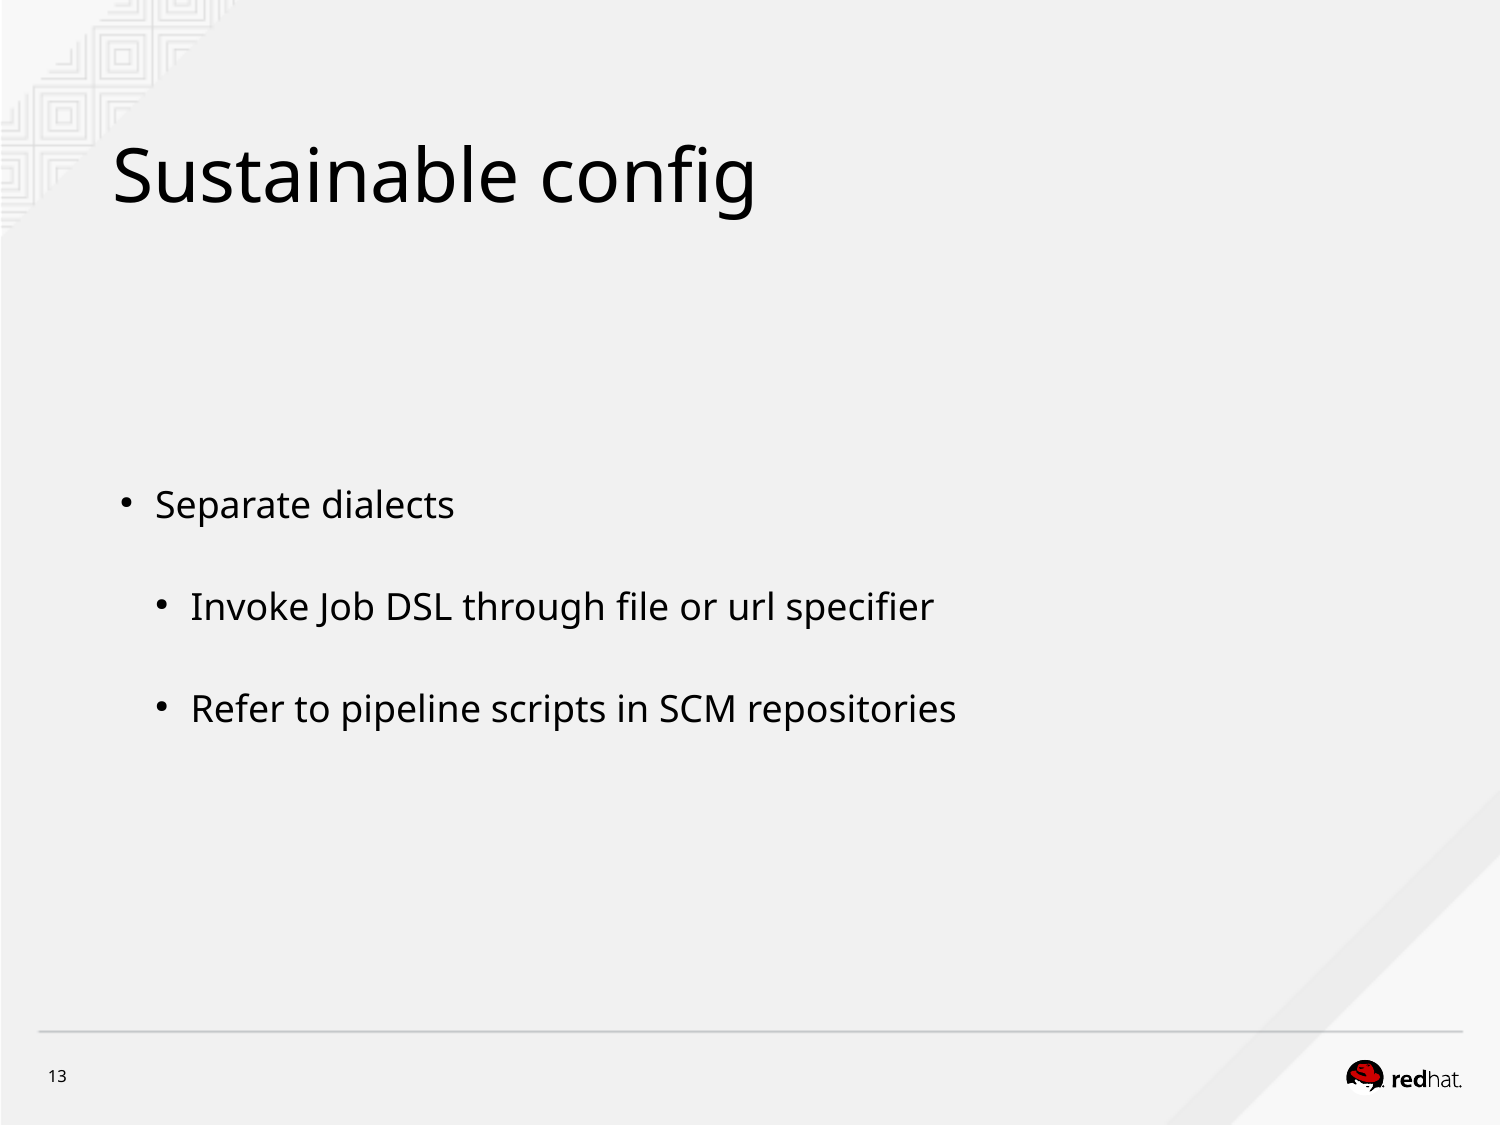

# Sustainable config
Separate dialects
Invoke Job DSL through file or url specifier
Refer to pipeline scripts in SCM repositories
13